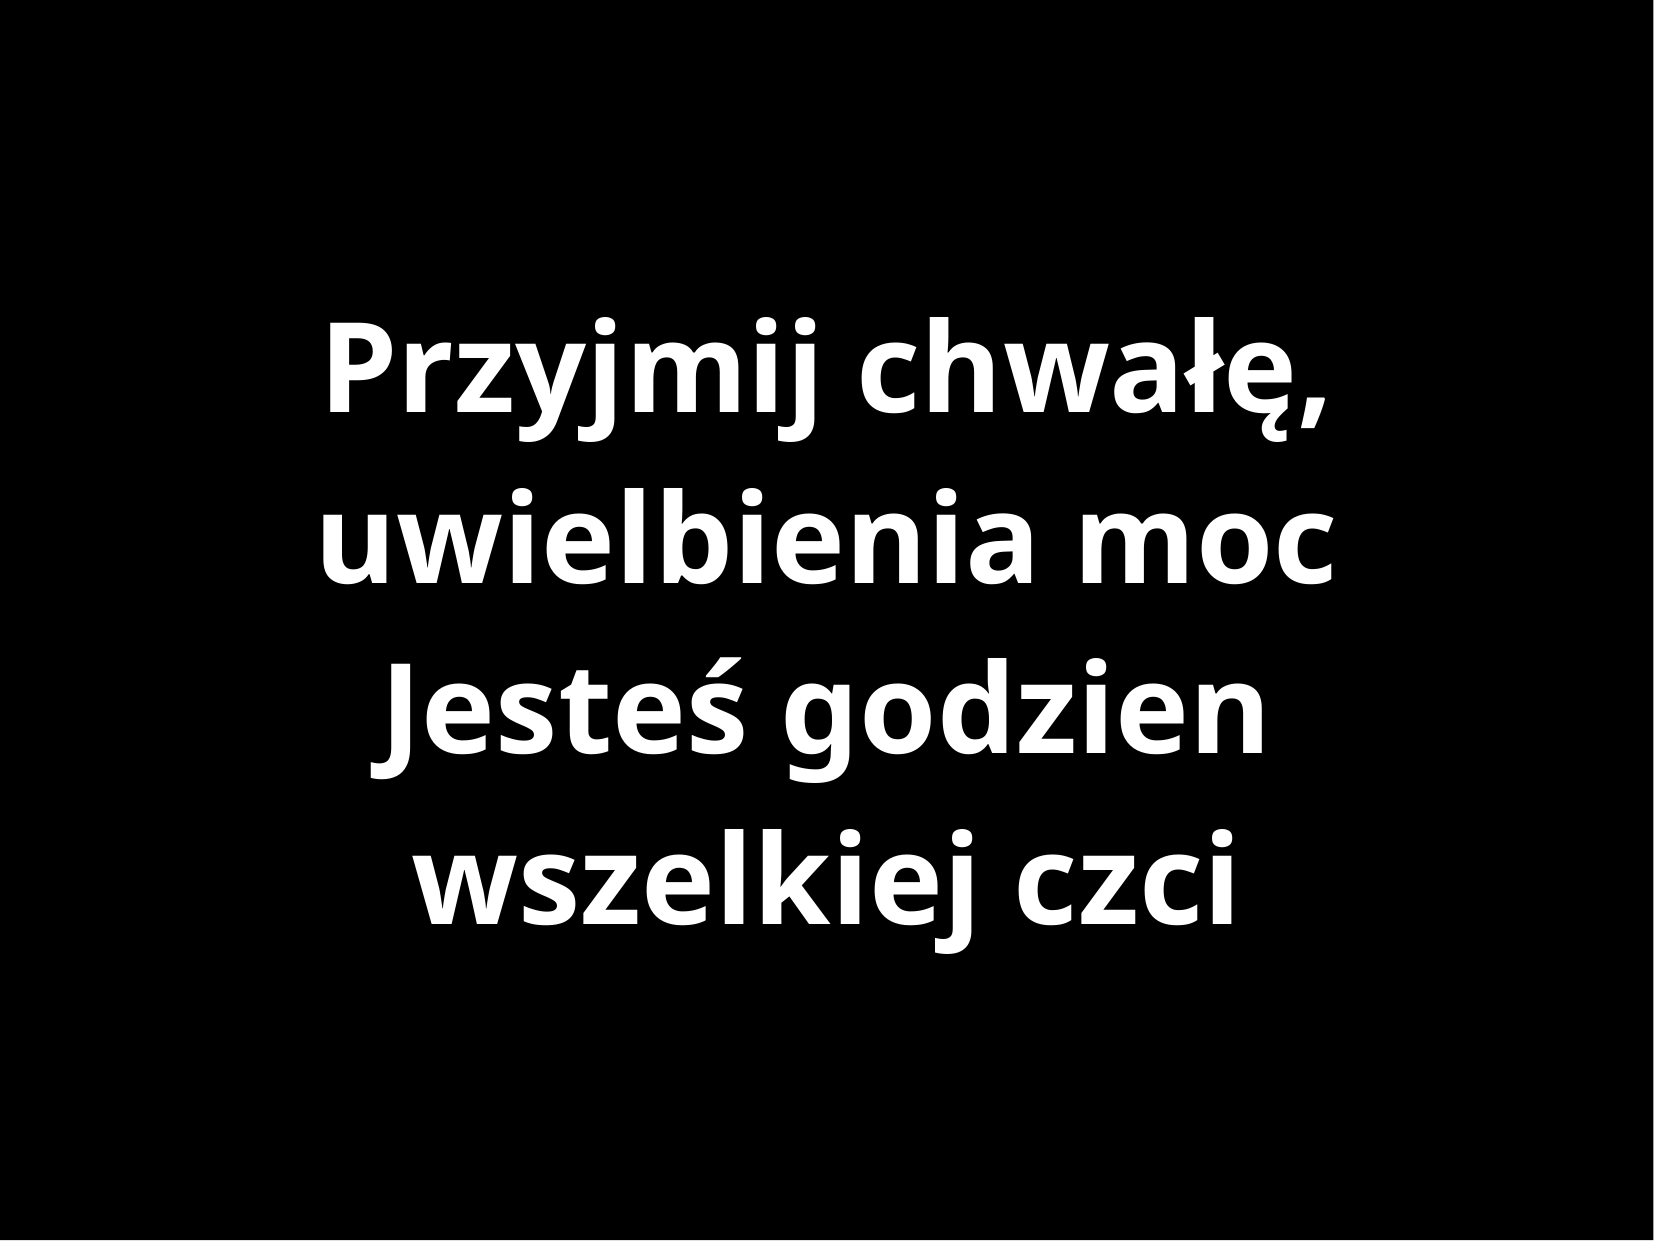

# Przyjmij chwałę, uwielbienia moc Jesteś godzien wszelkiej czci